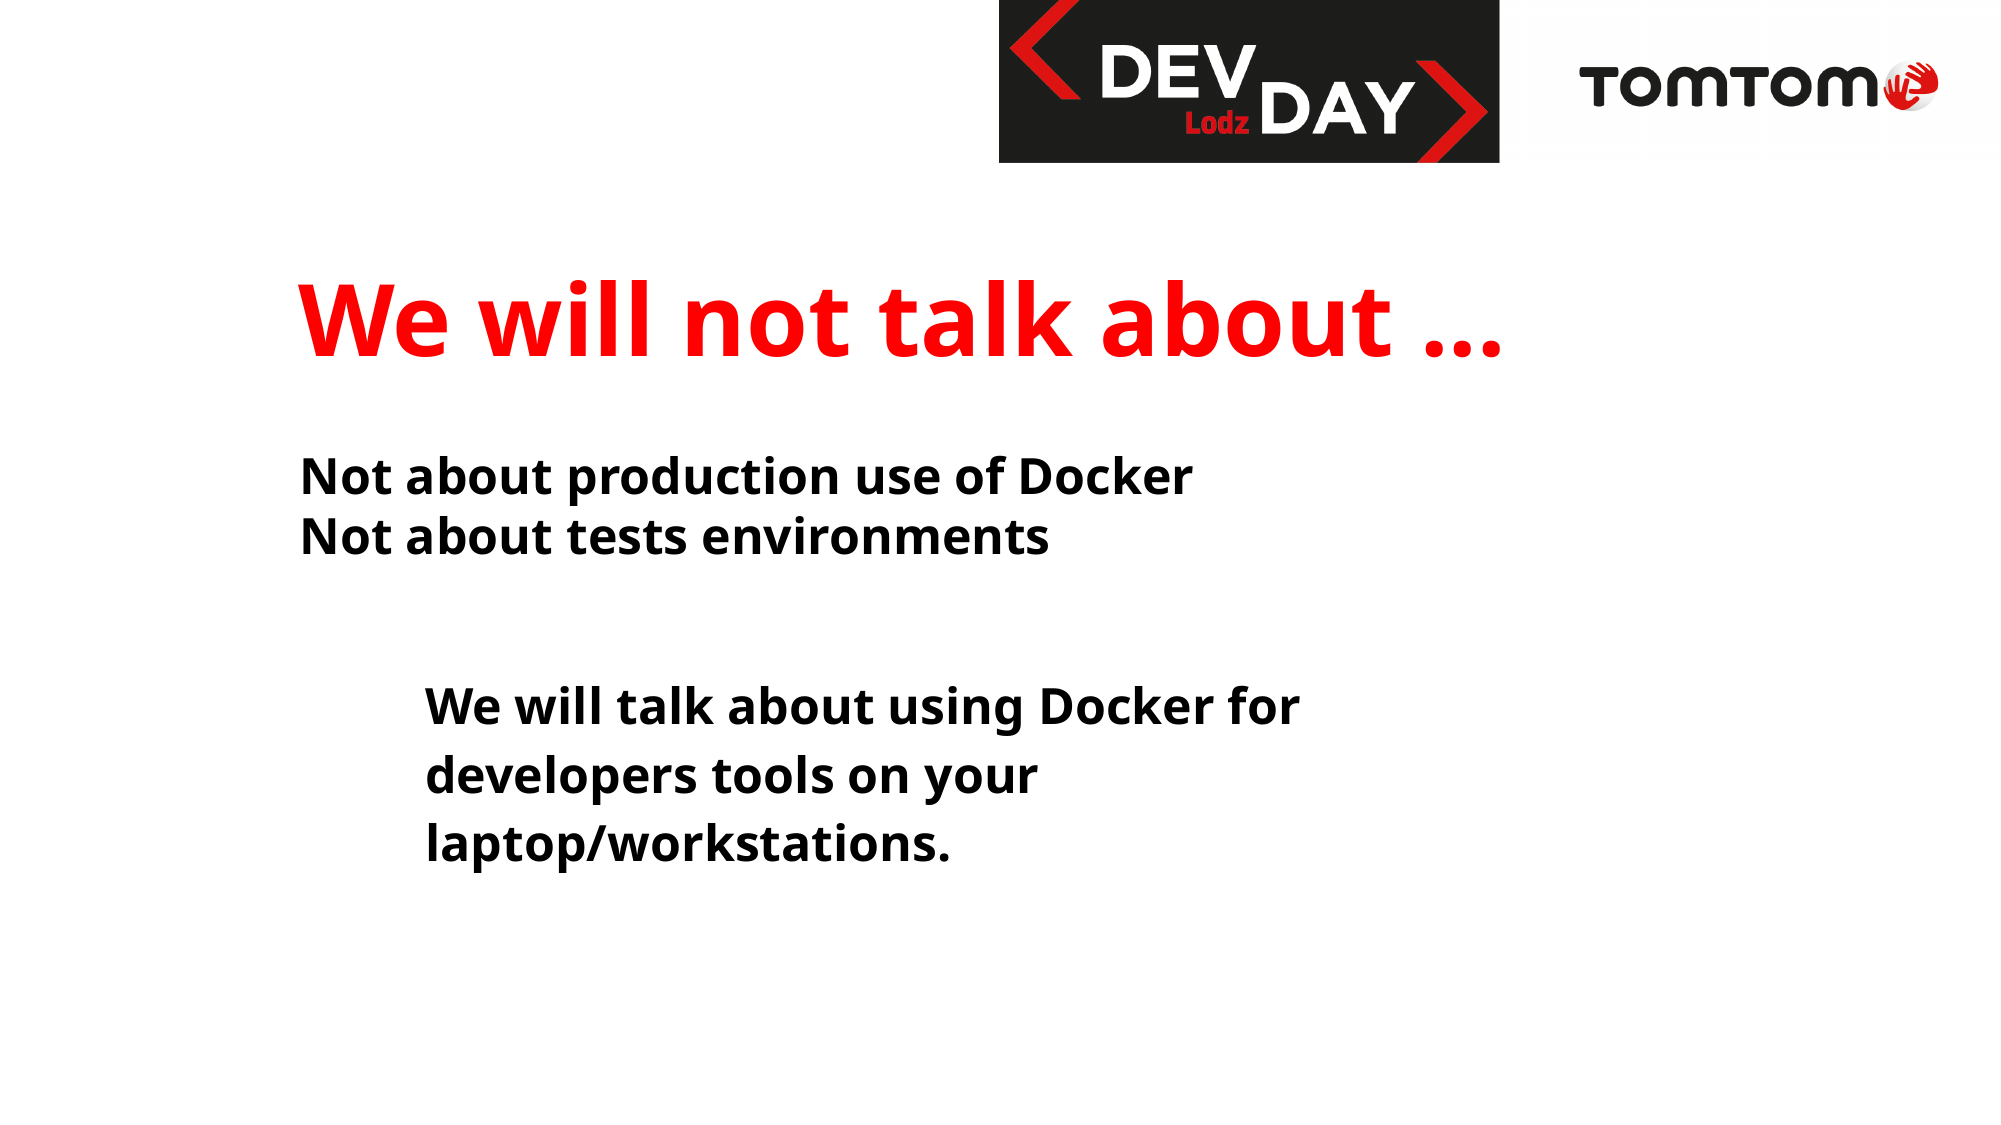

We will not talk about ...
Not about production use of Docker
Not about tests environments
We will talk about using Docker for developers tools on your laptop/workstations.